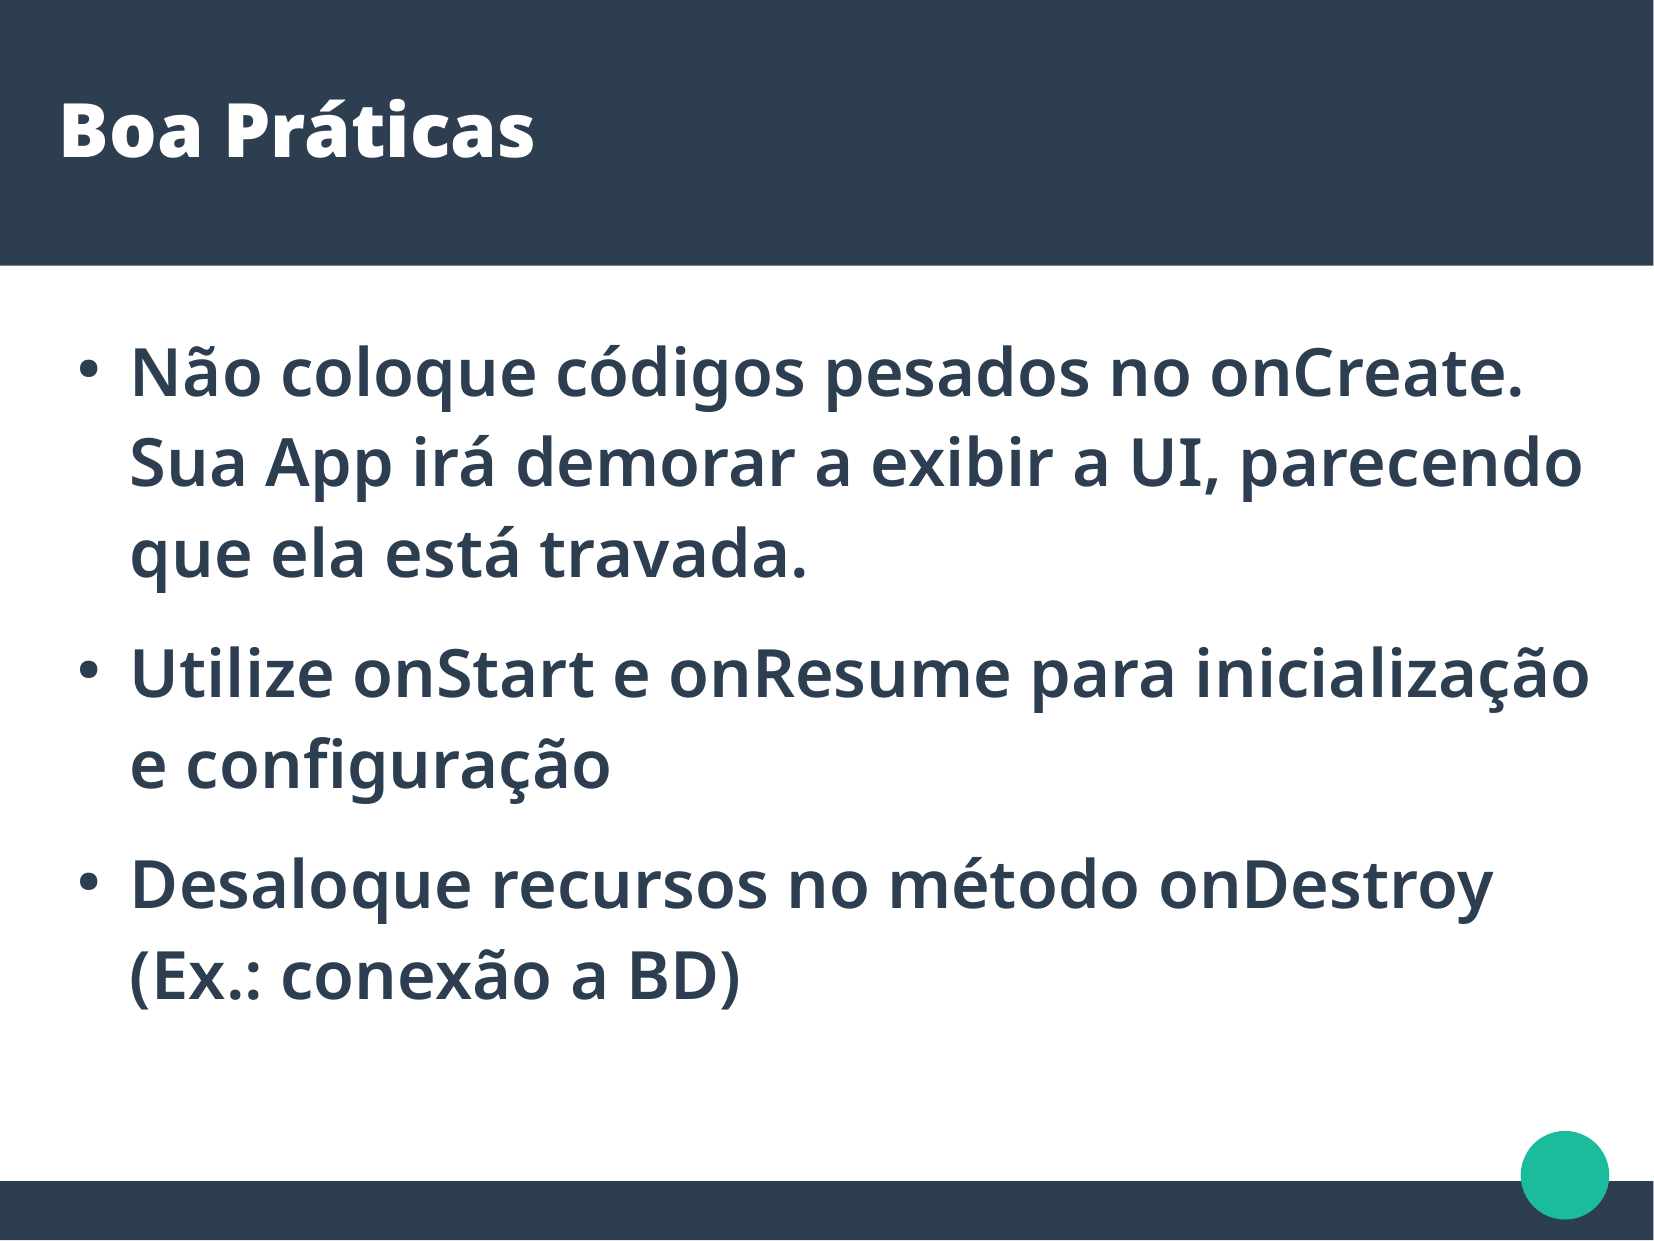

# Boa Práticas
Não coloque códigos pesados no onCreate. Sua App irá demorar a exibir a UI, parecendo que ela está travada.
Utilize onStart e onResume para inicialização e configuração
Desaloque recursos no método onDestroy (Ex.: conexão a BD)